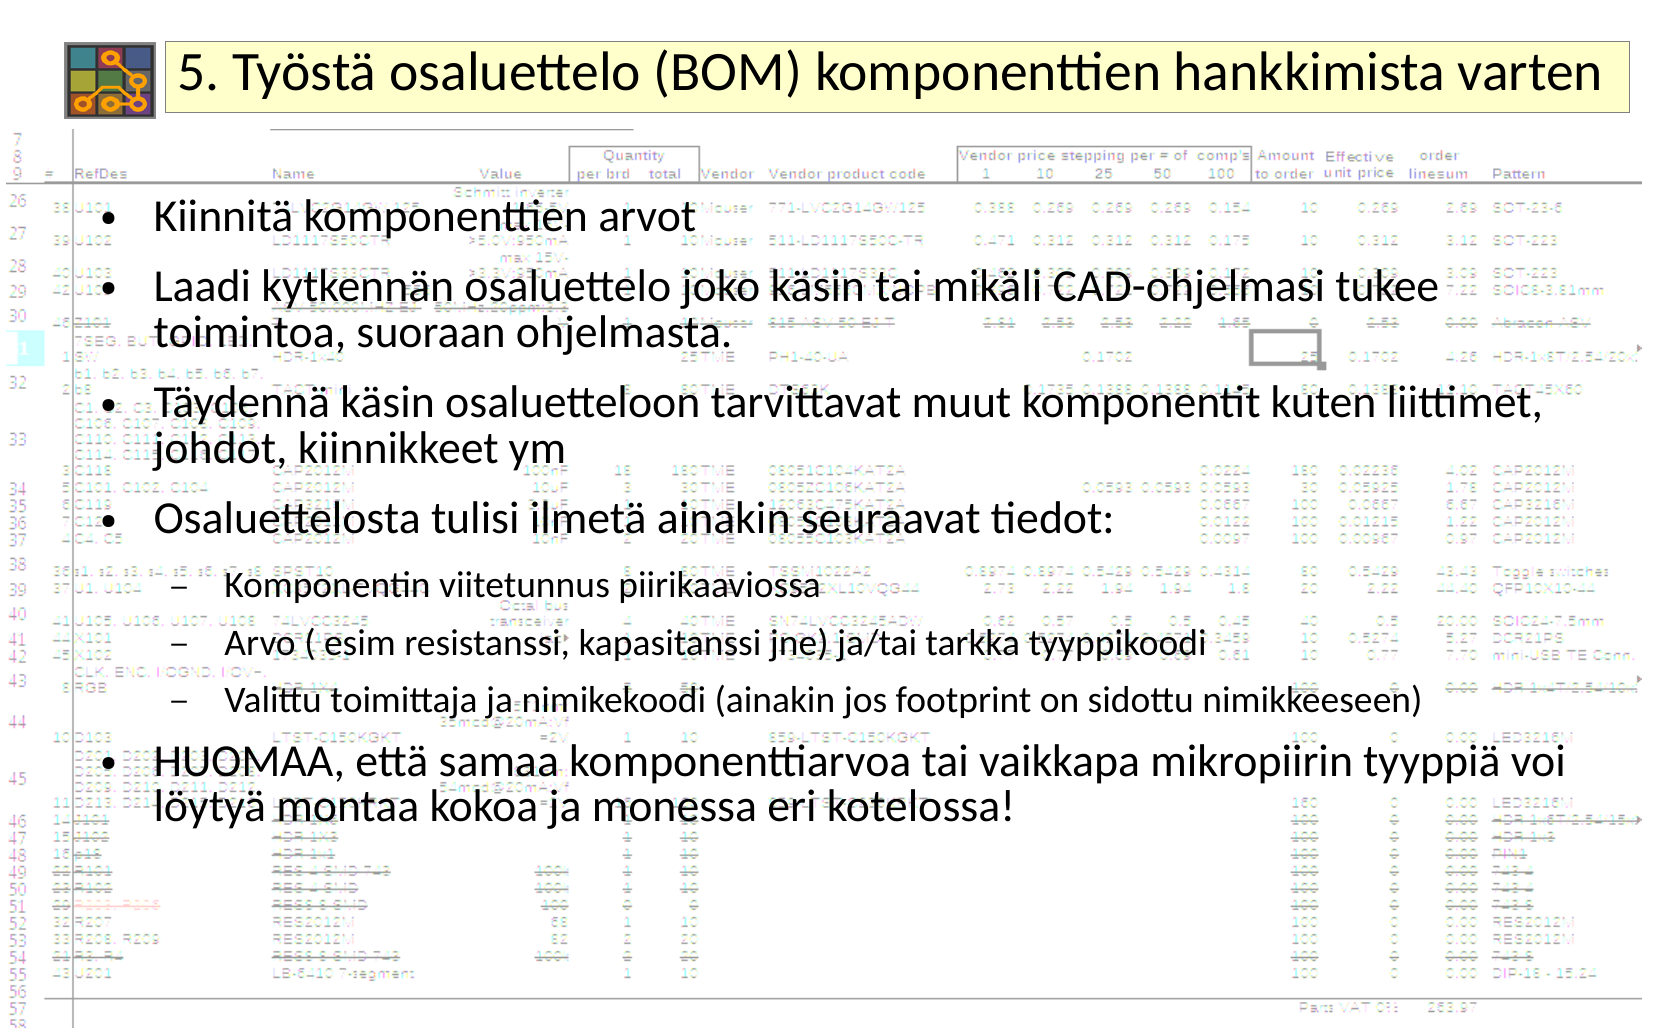

# 5. Työstä osaluettelo (BOM) komponenttien hankkimista varten
Kiinnitä komponenttien arvot
Laadi kytkennän osaluettelo joko käsin tai mikäli CAD-ohjelmasi tukee toimintoa, suoraan ohjelmasta.
Täydennä käsin osaluetteloon tarvittavat muut komponentit kuten liittimet, johdot, kiinnikkeet ym
Osaluettelosta tulisi ilmetä ainakin seuraavat tiedot:
Komponentin viitetunnus piirikaaviossa
Arvo ( esim resistanssi, kapasitanssi jne) ja/tai tarkka tyyppikoodi
Valittu toimittaja ja nimikekoodi (ainakin jos footprint on sidottu nimikkeeseen)
HUOMAA, että samaa komponenttiarvoa tai vaikkapa mikropiirin tyyppiä voi löytyä montaa kokoa ja monessa eri kotelossa!